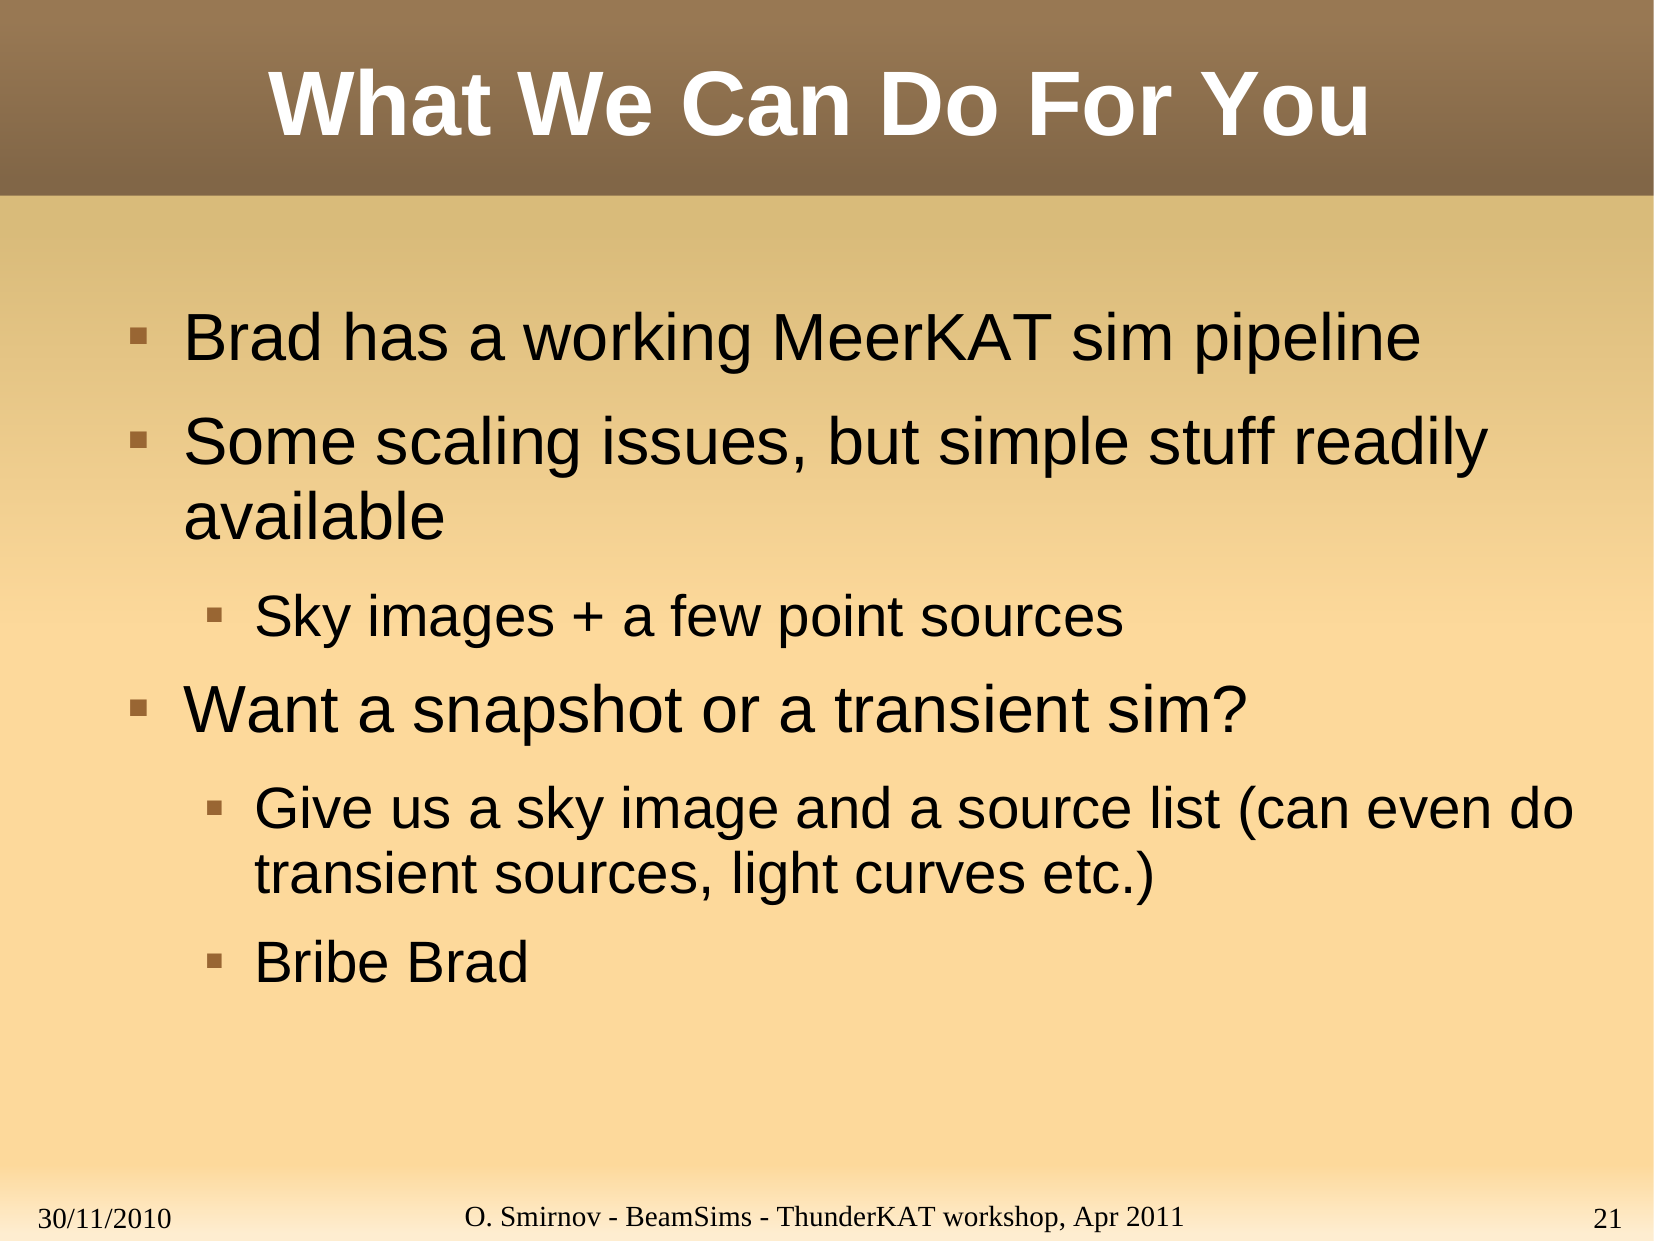

# What We Can Do For You
Brad has a working MeerKAT sim pipeline
Some scaling issues, but simple stuff readily available
Sky images + a few point sources
Want a snapshot or a transient sim?
Give us a sky image and a source list (can even do transient sources, light curves etc.)
Bribe Brad
O. Smirnov - BeamSims - ThunderKAT workshop, Apr 2011
30/11/2010
21